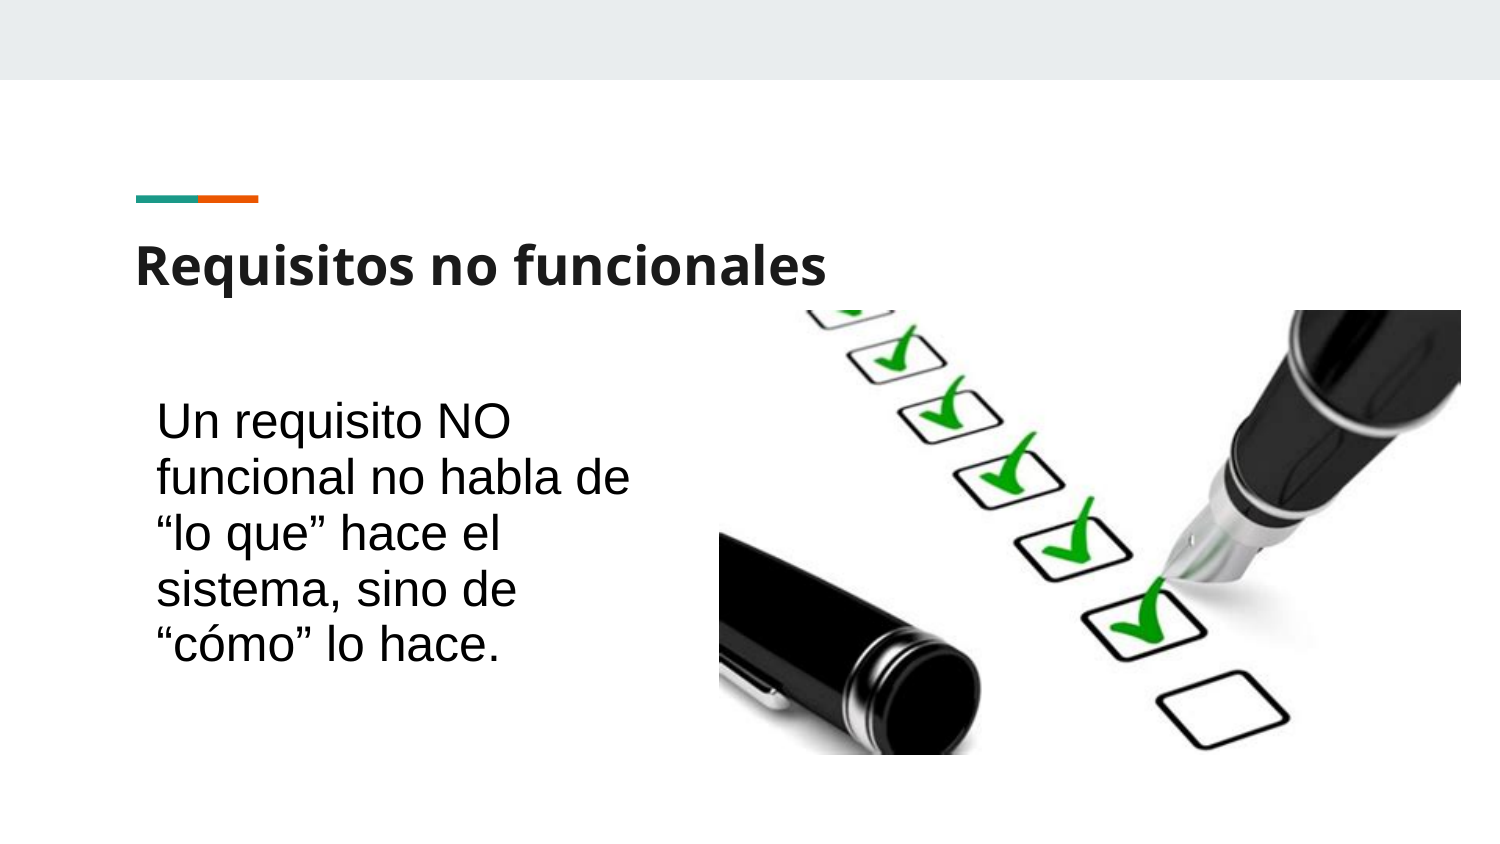

# Requisitos no funcionales
Un requisito NO funcional no habla de “lo que” hace el sistema, sino de “cómo” lo hace.